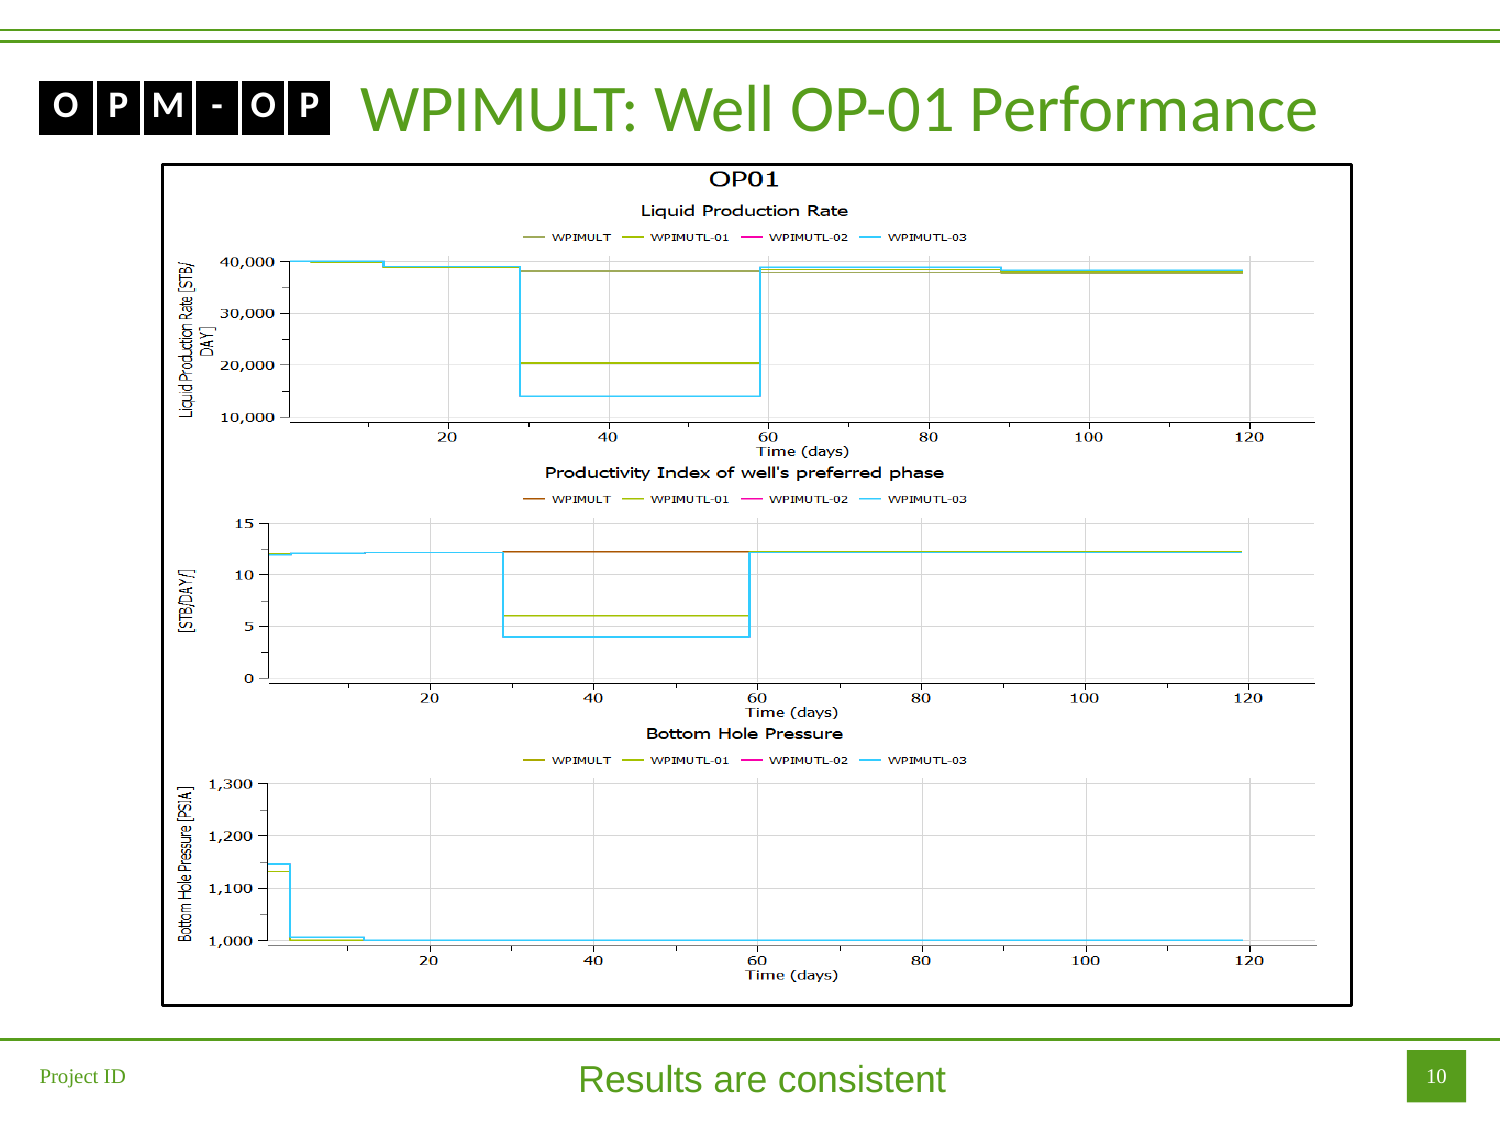

# WPIMULT: Well OP-01 Performance
Project ID
10
Results are consistent